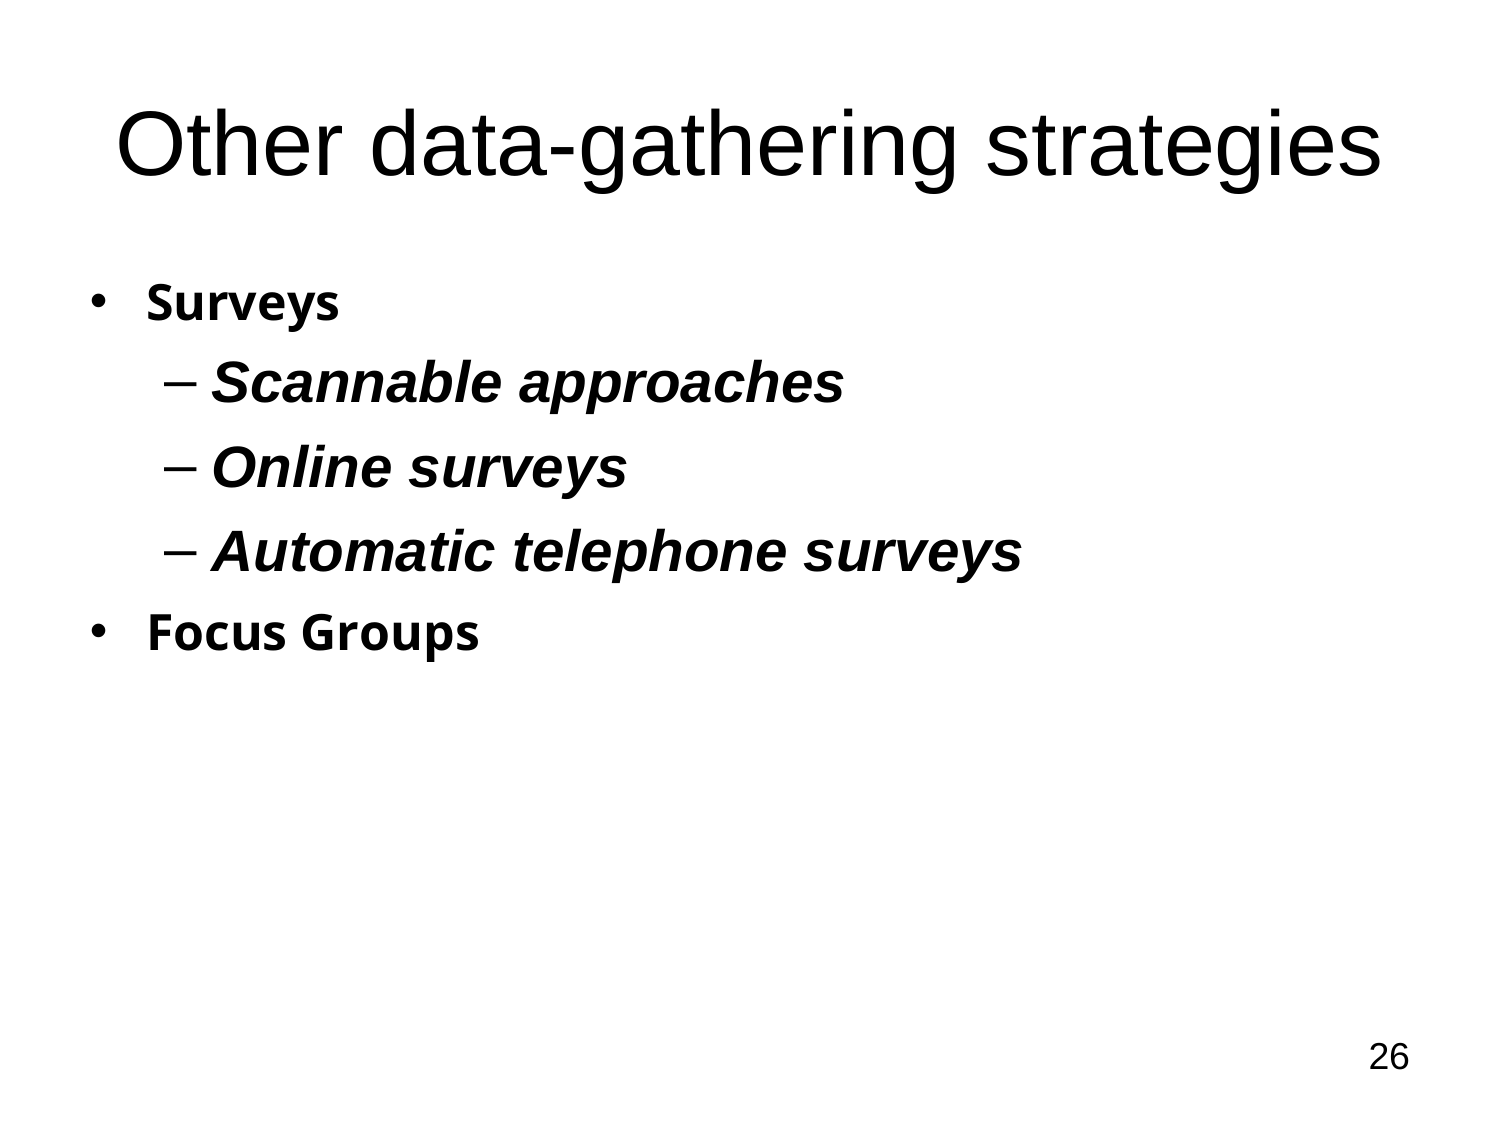

# Other data-gathering strategies
Surveys
Scannable approaches
Online surveys
Automatic telephone surveys
Focus Groups
26